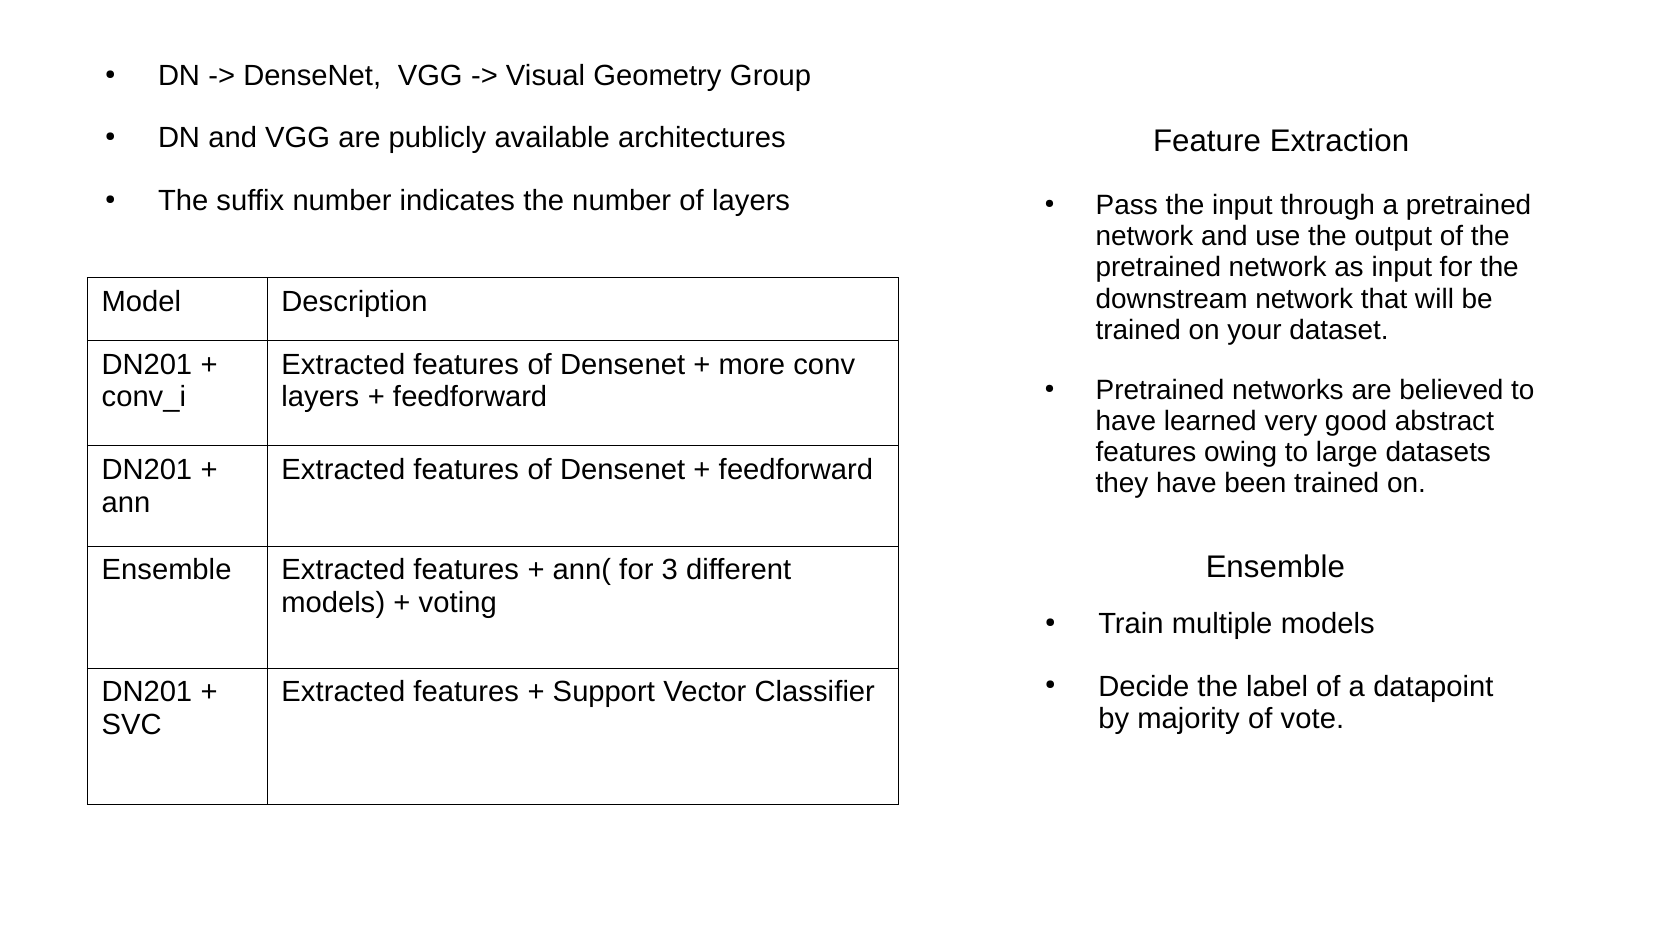

# DN -> DenseNet, VGG -> Visual Geometry Group
DN and VGG are publicly available architectures
The suffix number indicates the number of layers
Feature Extraction
Pass the input through a pretrained network and use the output of the pretrained network as input for the downstream network that will be trained on your dataset.
Pretrained networks are believed to have learned very good abstract features owing to large datasets they have been trained on.
| Model | Description |
| --- | --- |
| DN201 + conv\_i | Extracted features of Densenet + more conv layers + feedforward |
| DN201 + ann | Extracted features of Densenet + feedforward |
| Ensemble | Extracted features + ann( for 3 different models) + voting |
| DN201 + SVC | Extracted features + Support Vector Classifier |
Ensemble
Train multiple models
Decide the label of a datapoint by majority of vote.